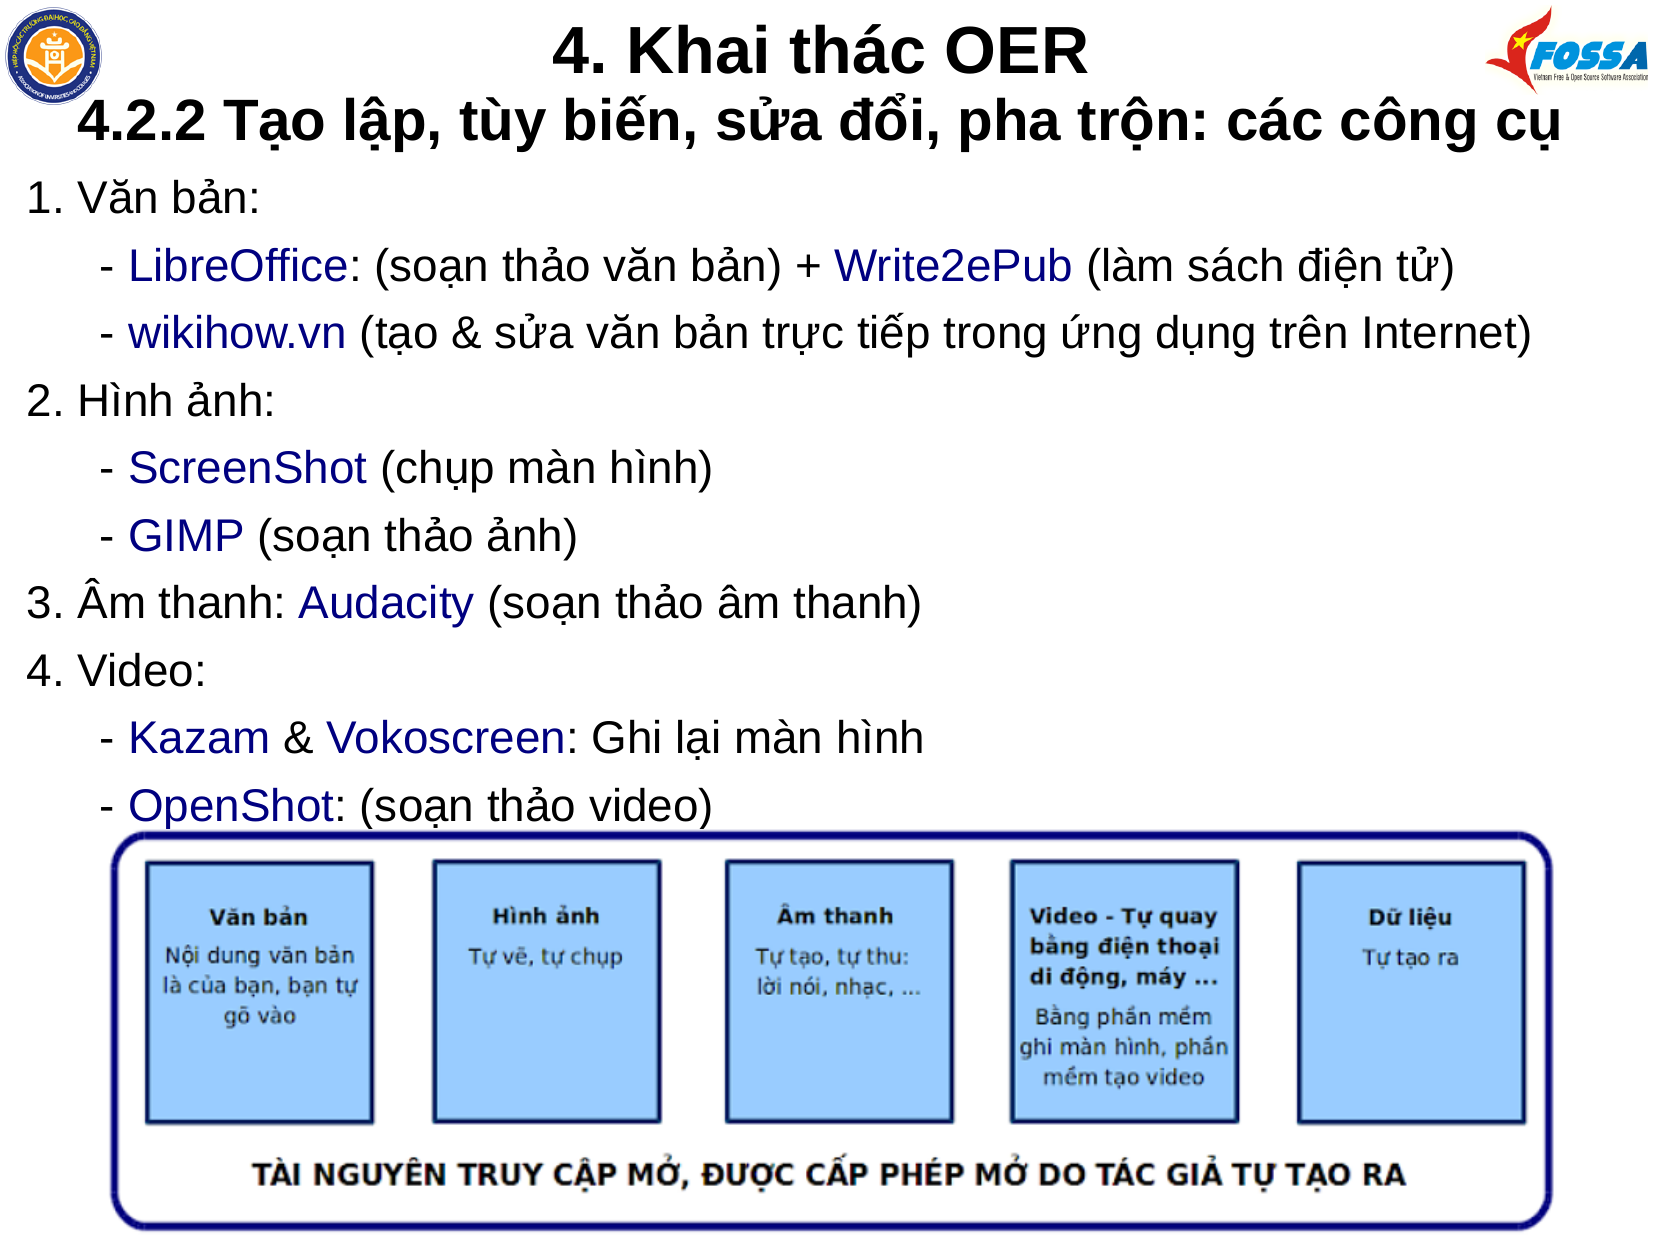

# 4. Khai thác OER 4.2.2 Tạo lập, tùy biến, sửa đổi, pha trộn: các công cụ
1. Văn bản:
- LibreOffice: (soạn thảo văn bản) + Write2ePub (làm sách điện tử)
- wikihow.vn (tạo & sửa văn bản trực tiếp trong ứng dụng trên Internet)
2. Hình ảnh:
- ScreenShot (chụp màn hình)
- GIMP (soạn thảo ảnh)
3. Âm thanh: Audacity (soạn thảo âm thanh)
4. Video:
- Kazam & Vokoscreen: Ghi lại màn hình
- OpenShot: (soạn thảo video)